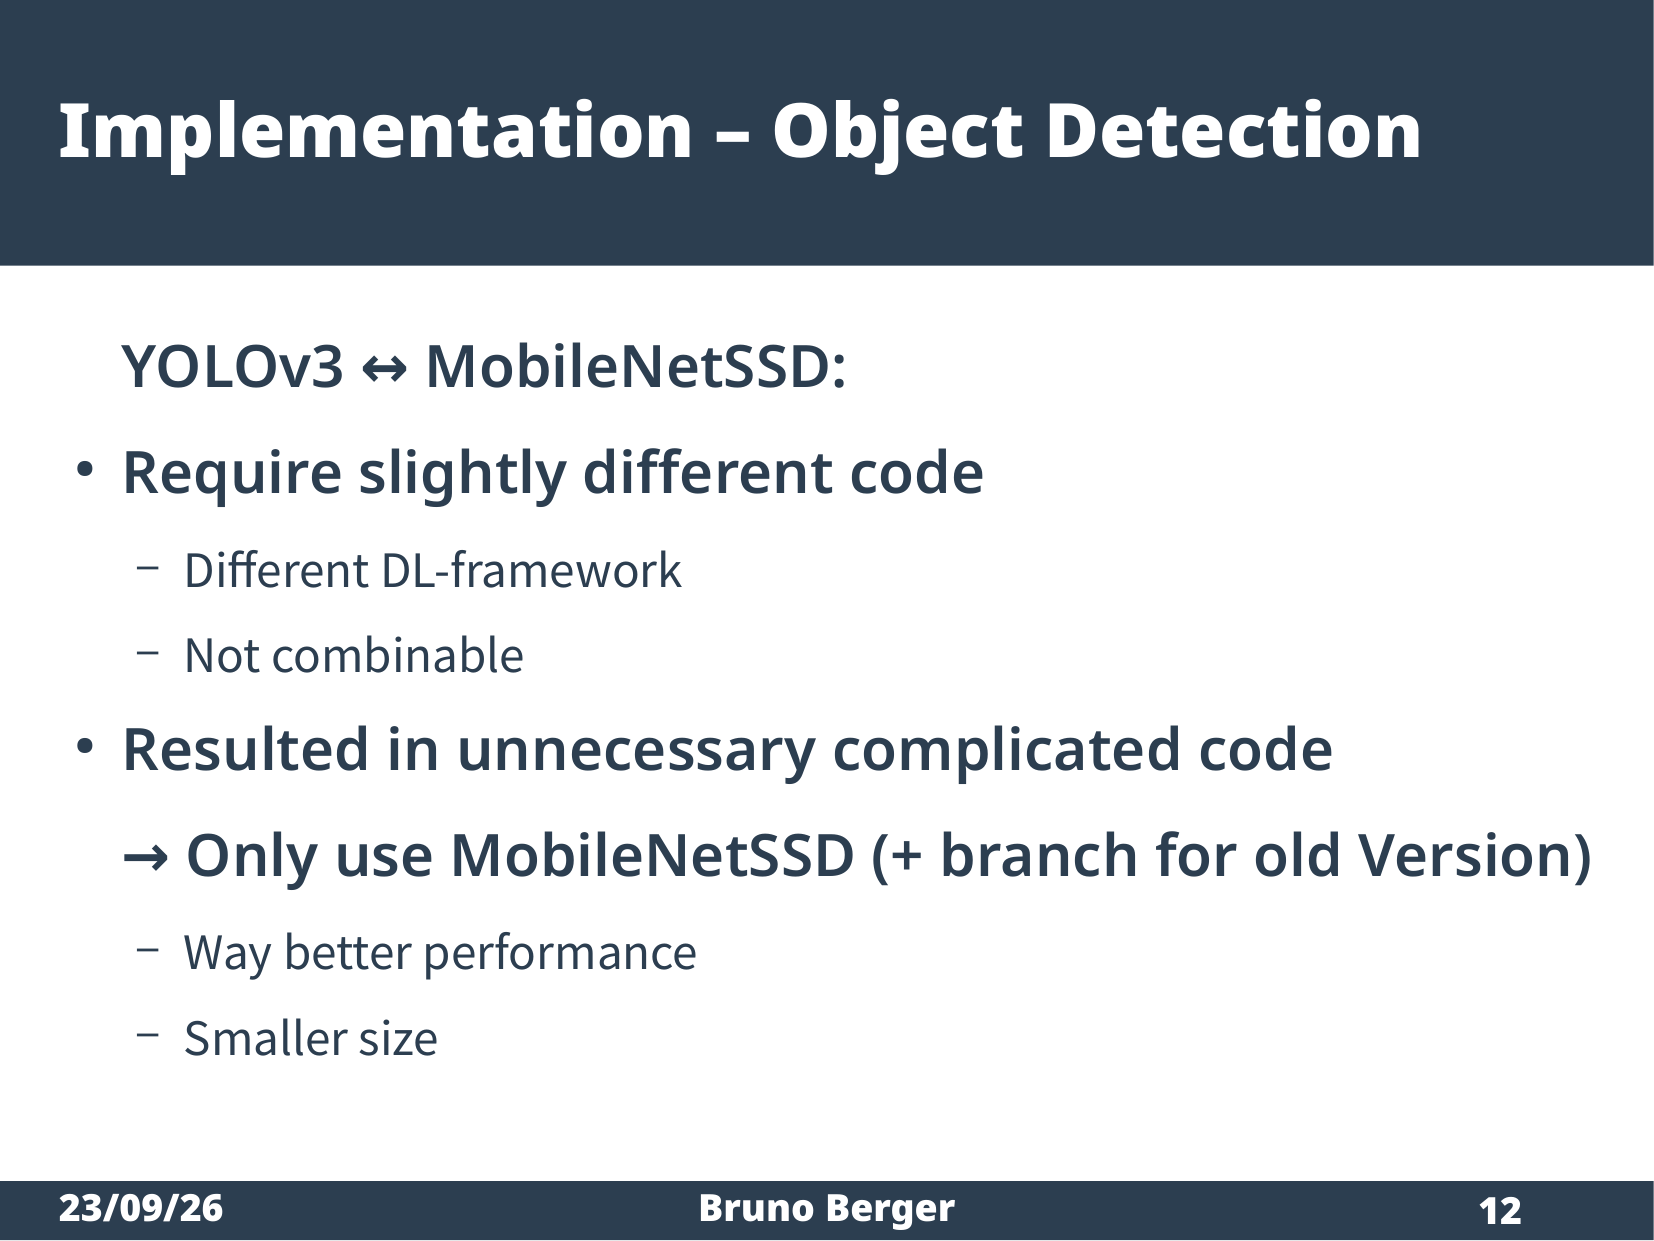

# Implementation – Object Detection
YOLOv3 ↔ MobileNetSSD:
Require slightly different code
Different DL-framework
Not combinable
Resulted in unnecessary complicated code
→ Only use MobileNetSSD (+ branch for old Version)
Way better performance
Smaller size
Bruno Berger
12